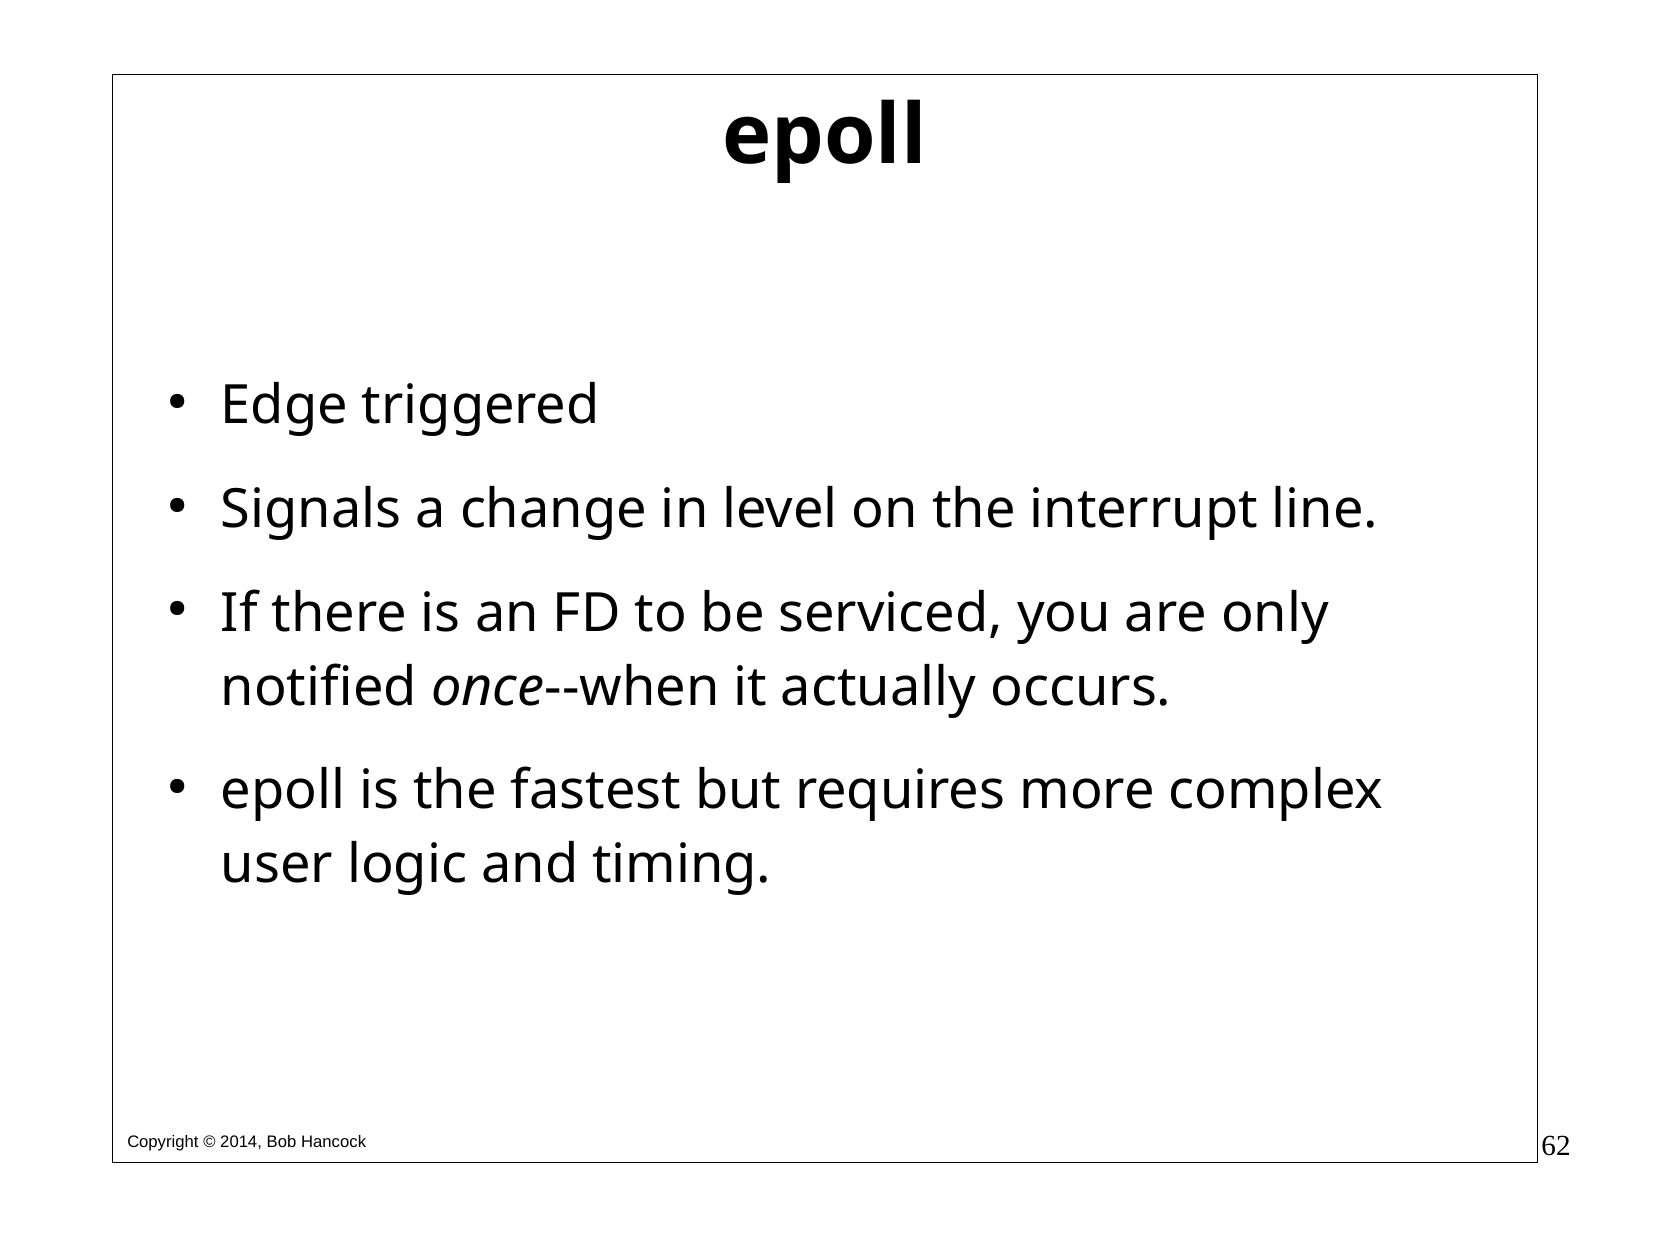

# epoll
Edge triggered
Signals a change in level on the interrupt line.
If there is an FD to be serviced, you are only notified once--when it actually occurs.
epoll is the fastest but requires more complex user logic and timing.
Copyright © 2014, Bob Hancock
62